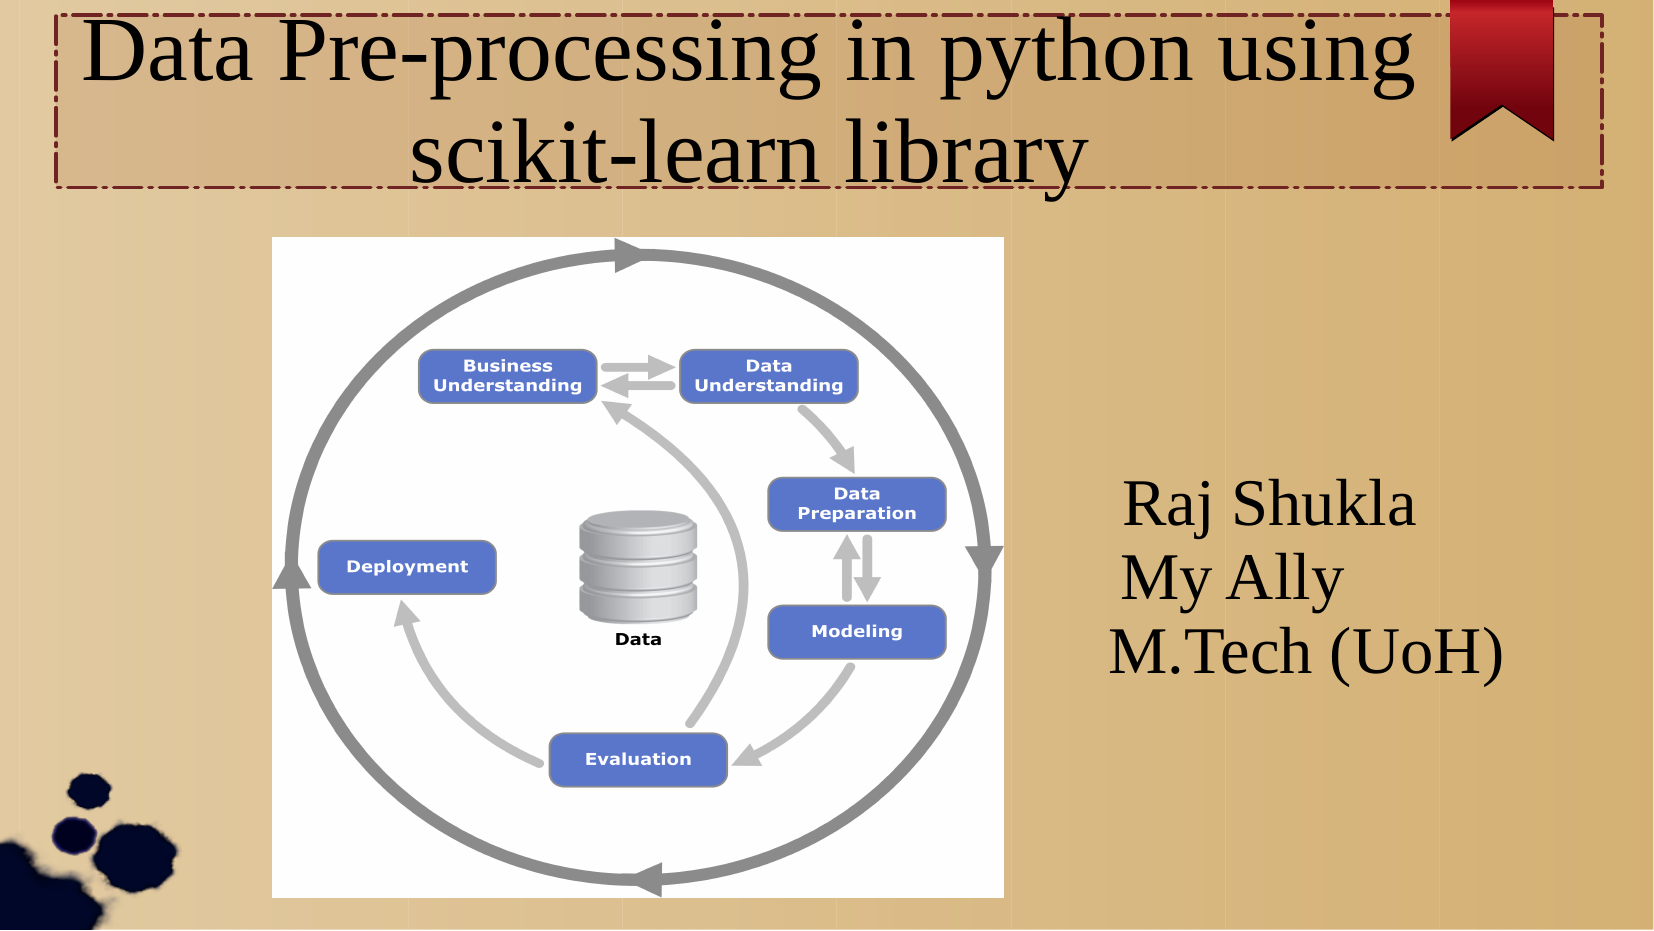

# Data Pre-processing in python using scikit-learn library
												Raj Shukla
											My Ally
													M.Tech (UoH)